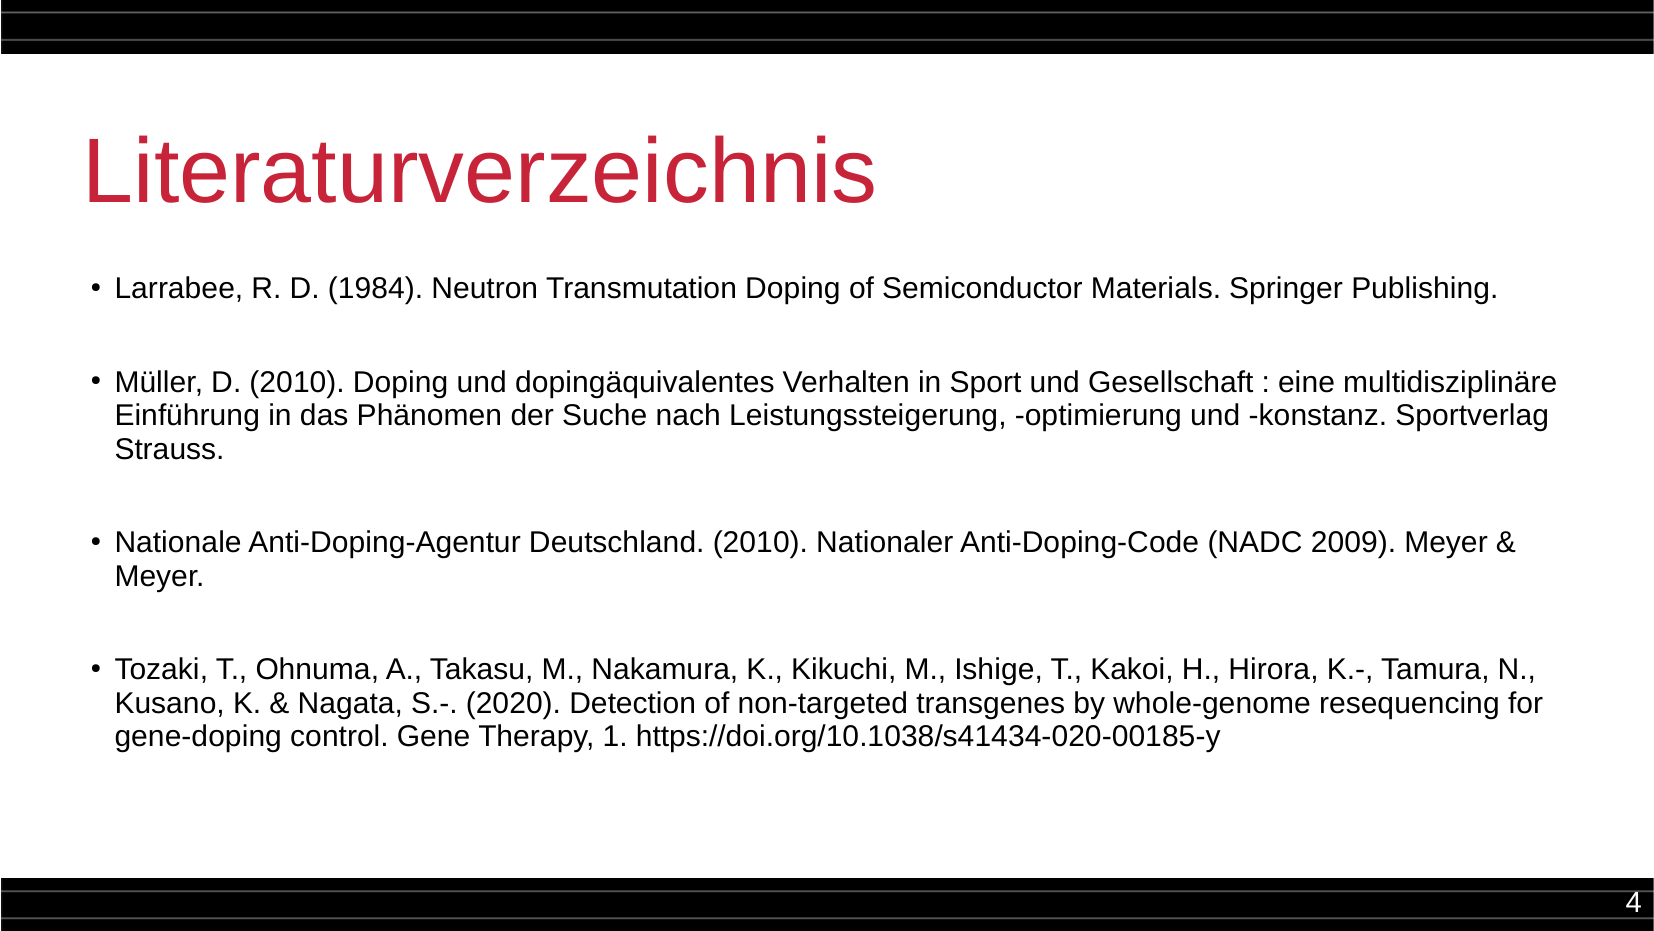

# Literaturverzeichnis
Larrabee, R. D. (1984). Neutron Transmutation Doping of Semiconductor Materials. Springer Publishing.
Müller, D. (2010). Doping und dopingäquivalentes Verhalten in Sport und Gesellschaft : eine multidisziplinäre Einführung in das Phänomen der Suche nach Leistungssteigerung, -optimierung und -konstanz. Sportverlag Strauss.
Nationale Anti-Doping-Agentur Deutschland. (2010). Nationaler Anti-Doping-Code (NADC 2009). Meyer & Meyer.
Tozaki, T., Ohnuma, A., Takasu, M., Nakamura, K., Kikuchi, M., Ishige, T., Kakoi, H., Hirora, K.-, Tamura, N., Kusano, K. & Nagata, S.-. (2020). Detection of non-targeted transgenes by whole-genome resequencing for gene-doping control. Gene Therapy, 1. https://doi.org/10.1038/s41434-020-00185-y